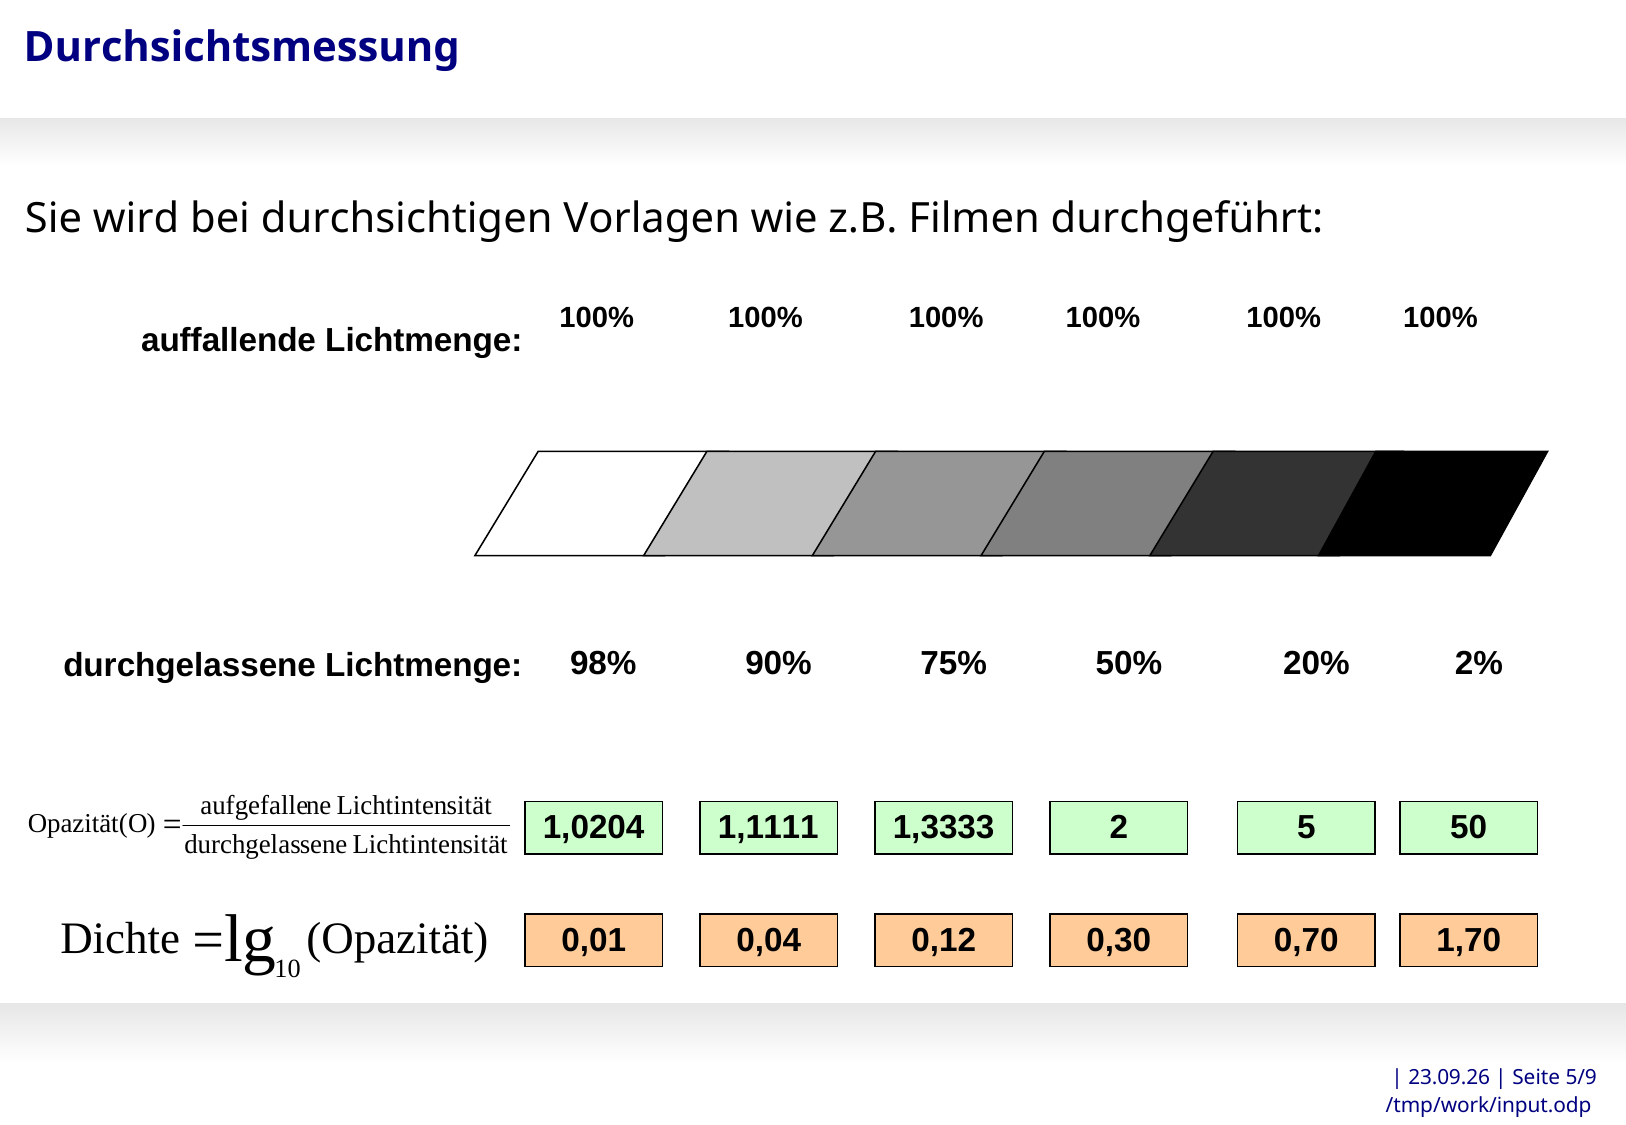

# Durchsichtsmessung
Sie wird bei durchsichtigen Vorlagen wie z.B. Filmen durchgeführt:
100%
100%
100%
100%
100%
100%
auffallende Lichtmenge:
98%
90%
75%
50%
20%
2%
durchgelassene Lichtmenge:
1,0204
1,1111
1,3333
2
5
50
0,01
0,04
0,12
0,30
0,70
1,70